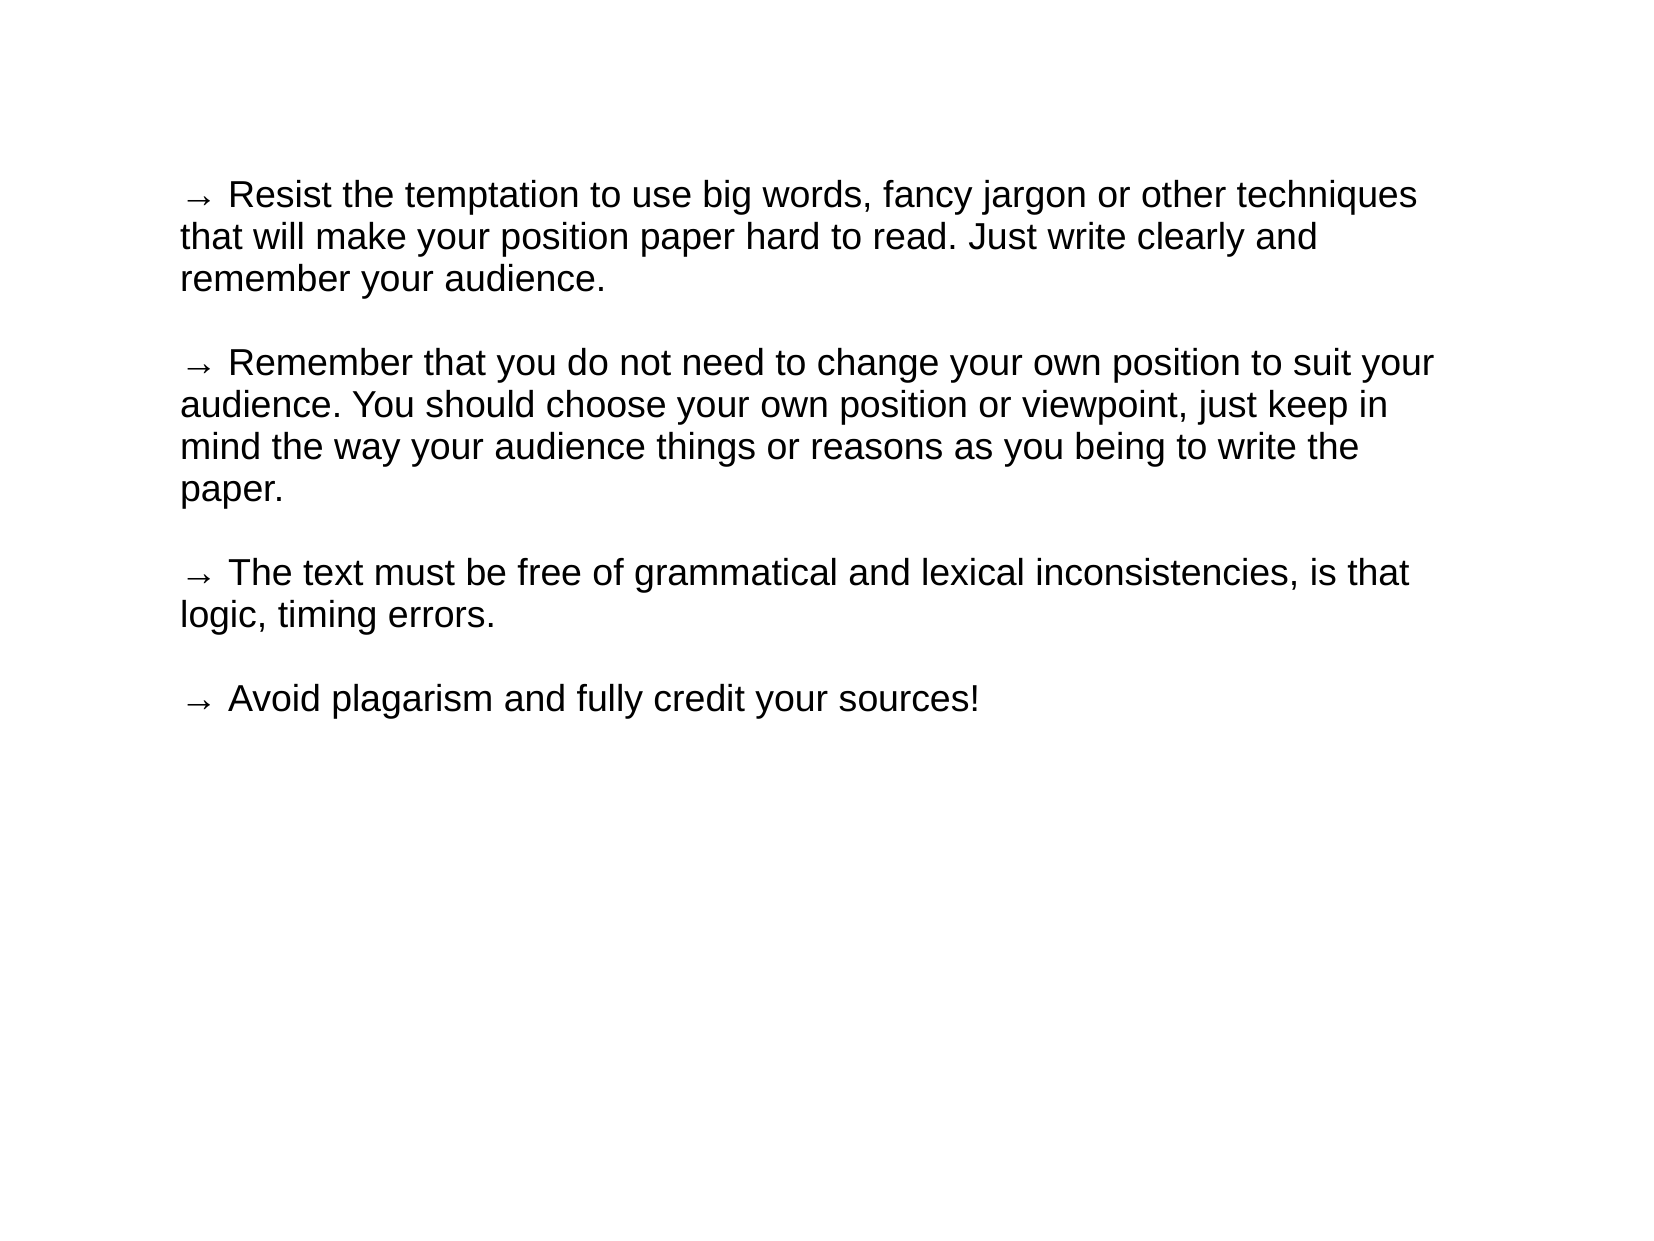

→ Resist the temptation to use big words, fancy jargon or other techniques that will make your position paper hard to read. Just write clearly and remember your audience.
→ Remember that you do not need to change your own position to suit your audience. You should choose your own position or viewpoint, just keep in mind the way your audience things or reasons as you being to write the paper.
→ The text must be free of grammatical and lexical inconsistencies, is that logic, timing errors.
→ Avoid plagarism and fully credit your sources!